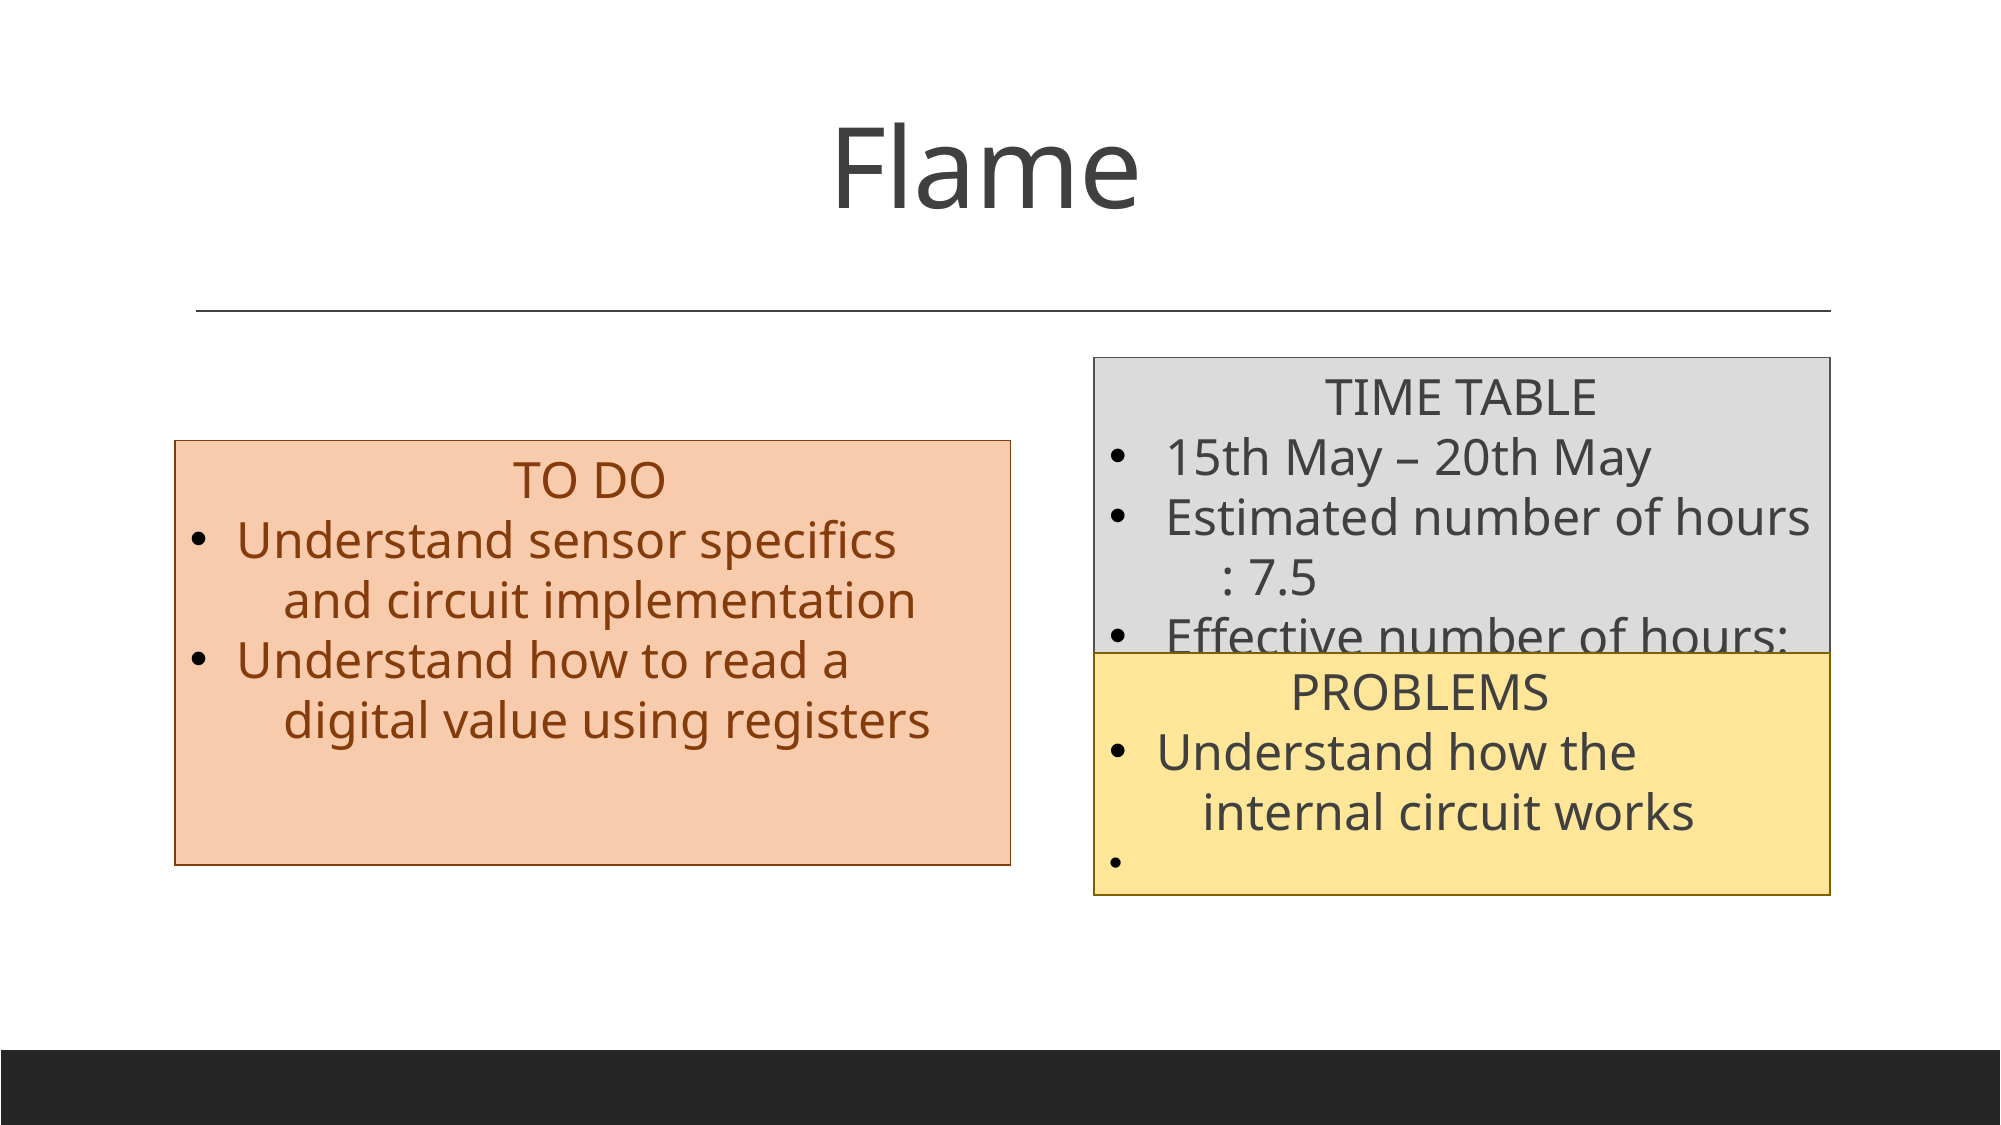

# Flame
TIME TABLE
15th May – 20th May
Estimated number of hours : 7.5
Effective number of hours: 6
TO DO
Understand sensor specifics and circuit implementation
Understand how to read a digital value using registers
PROBLEMS
Understand how the internal circuit works